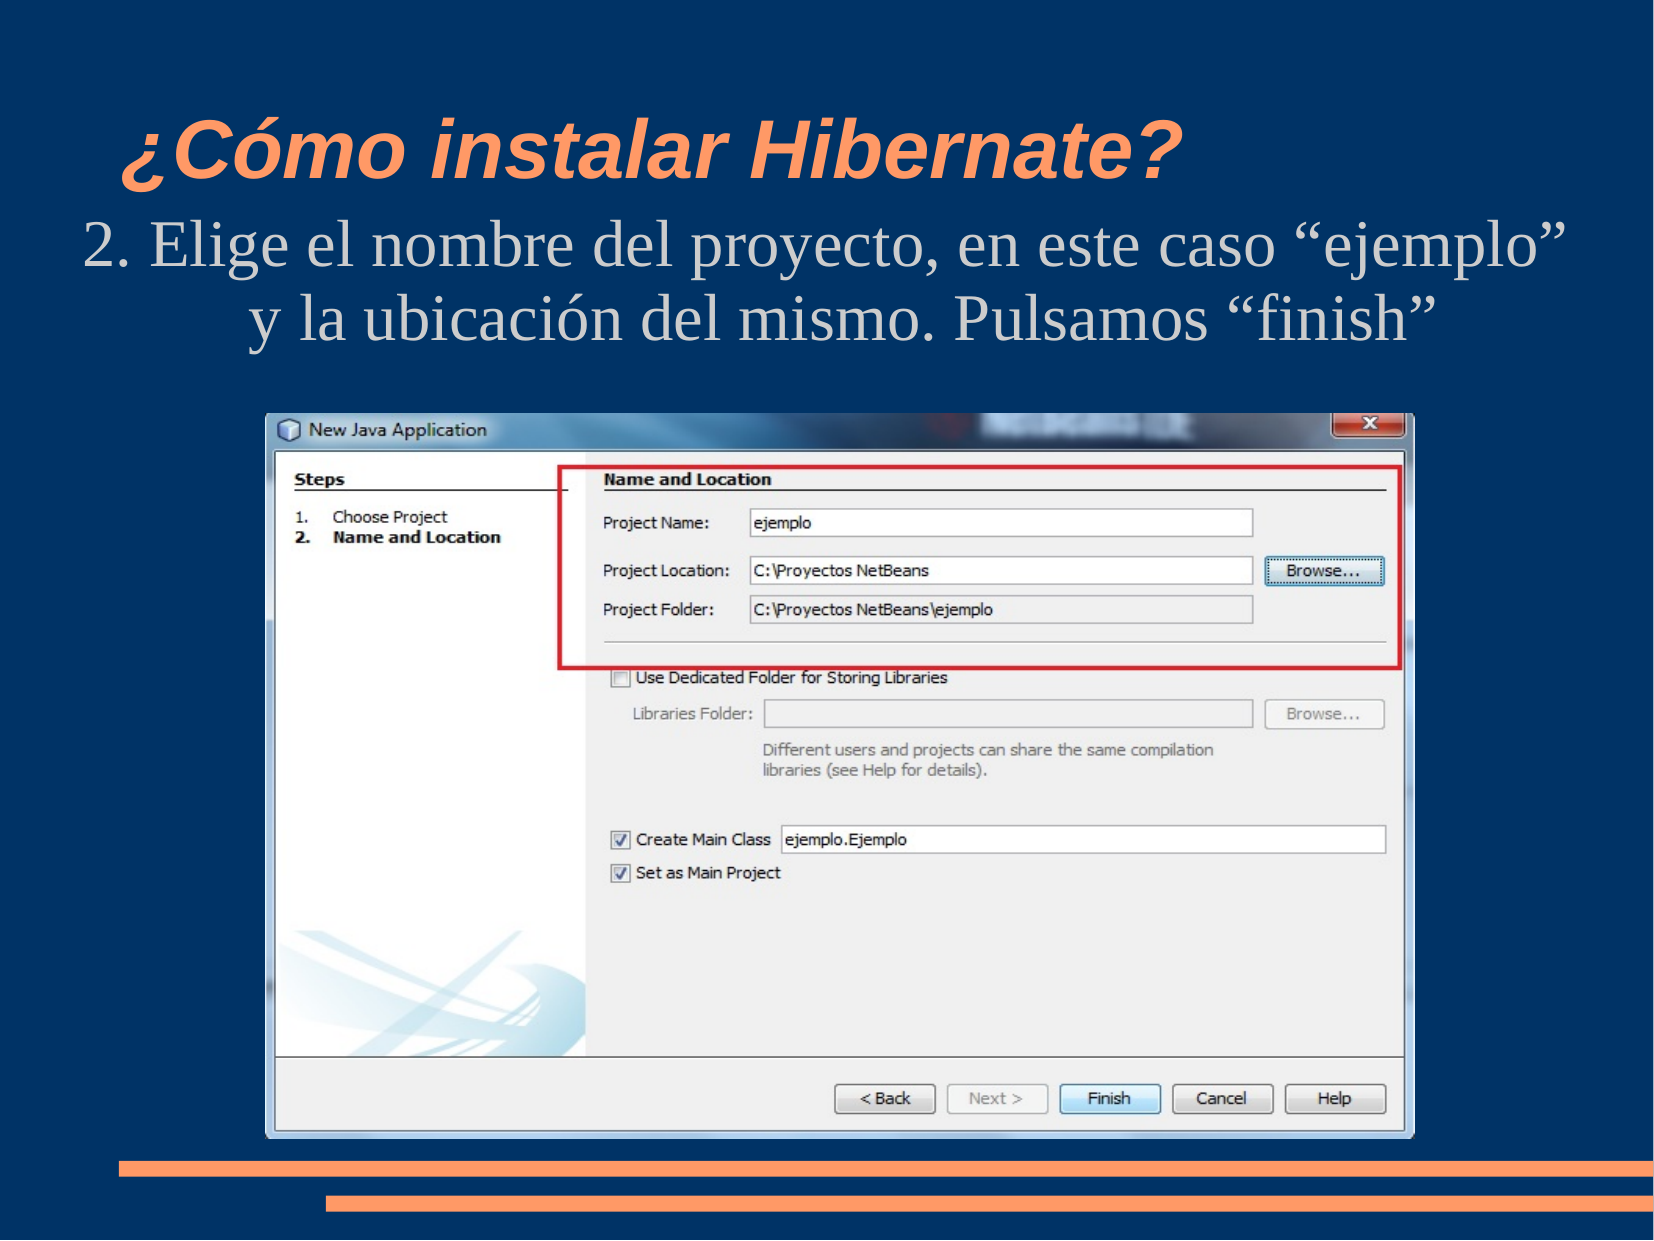

# ¿Cómo instalar Hibernate?
2. Elige el nombre del proyecto, en este caso “ejemplo” y la ubicación del mismo. Pulsamos “finish”